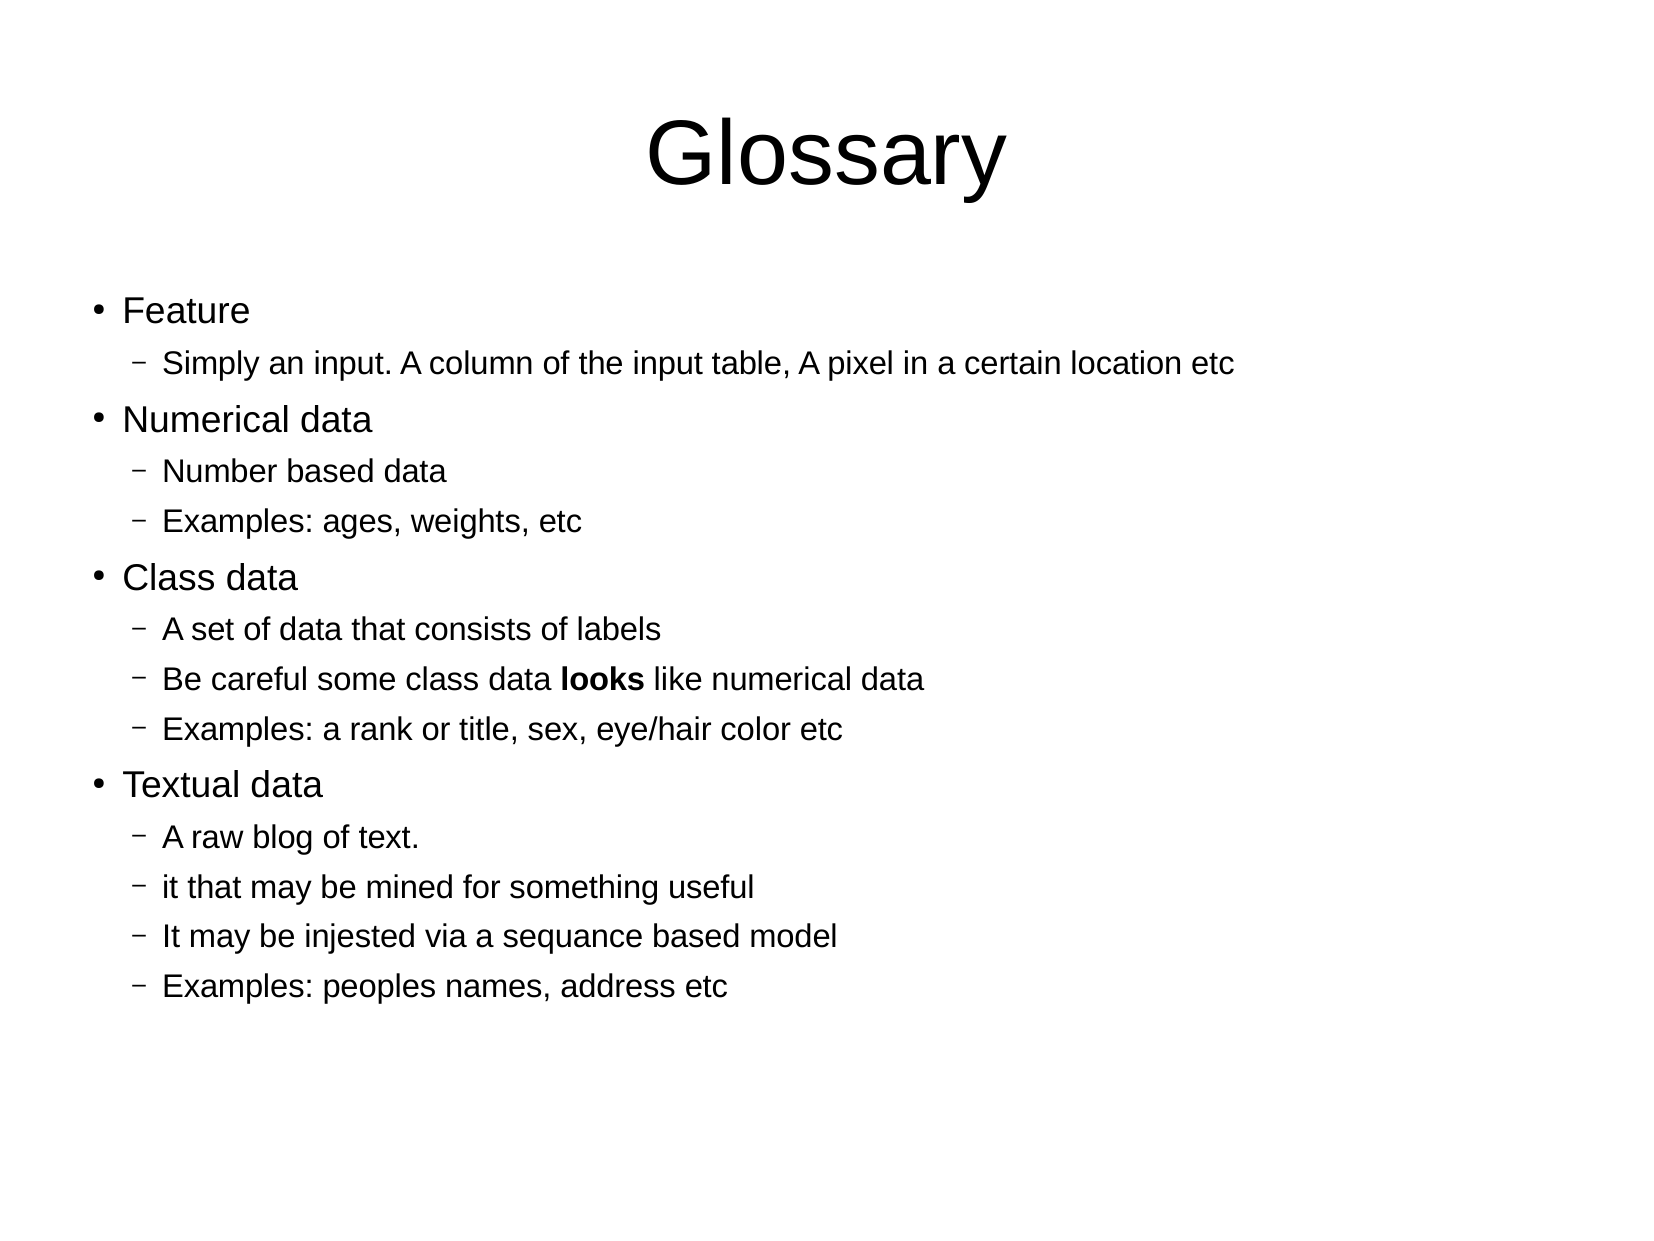

# Glossary
Feature
Simply an input. A column of the input table, A pixel in a certain location etc
Numerical data
Number based data
Examples: ages, weights, etc
Class data
A set of data that consists of labels
Be careful some class data looks like numerical data
Examples: a rank or title, sex, eye/hair color etc
Textual data
A raw blog of text.
it that may be mined for something useful
It may be injested via a sequance based model
Examples: peoples names, address etc